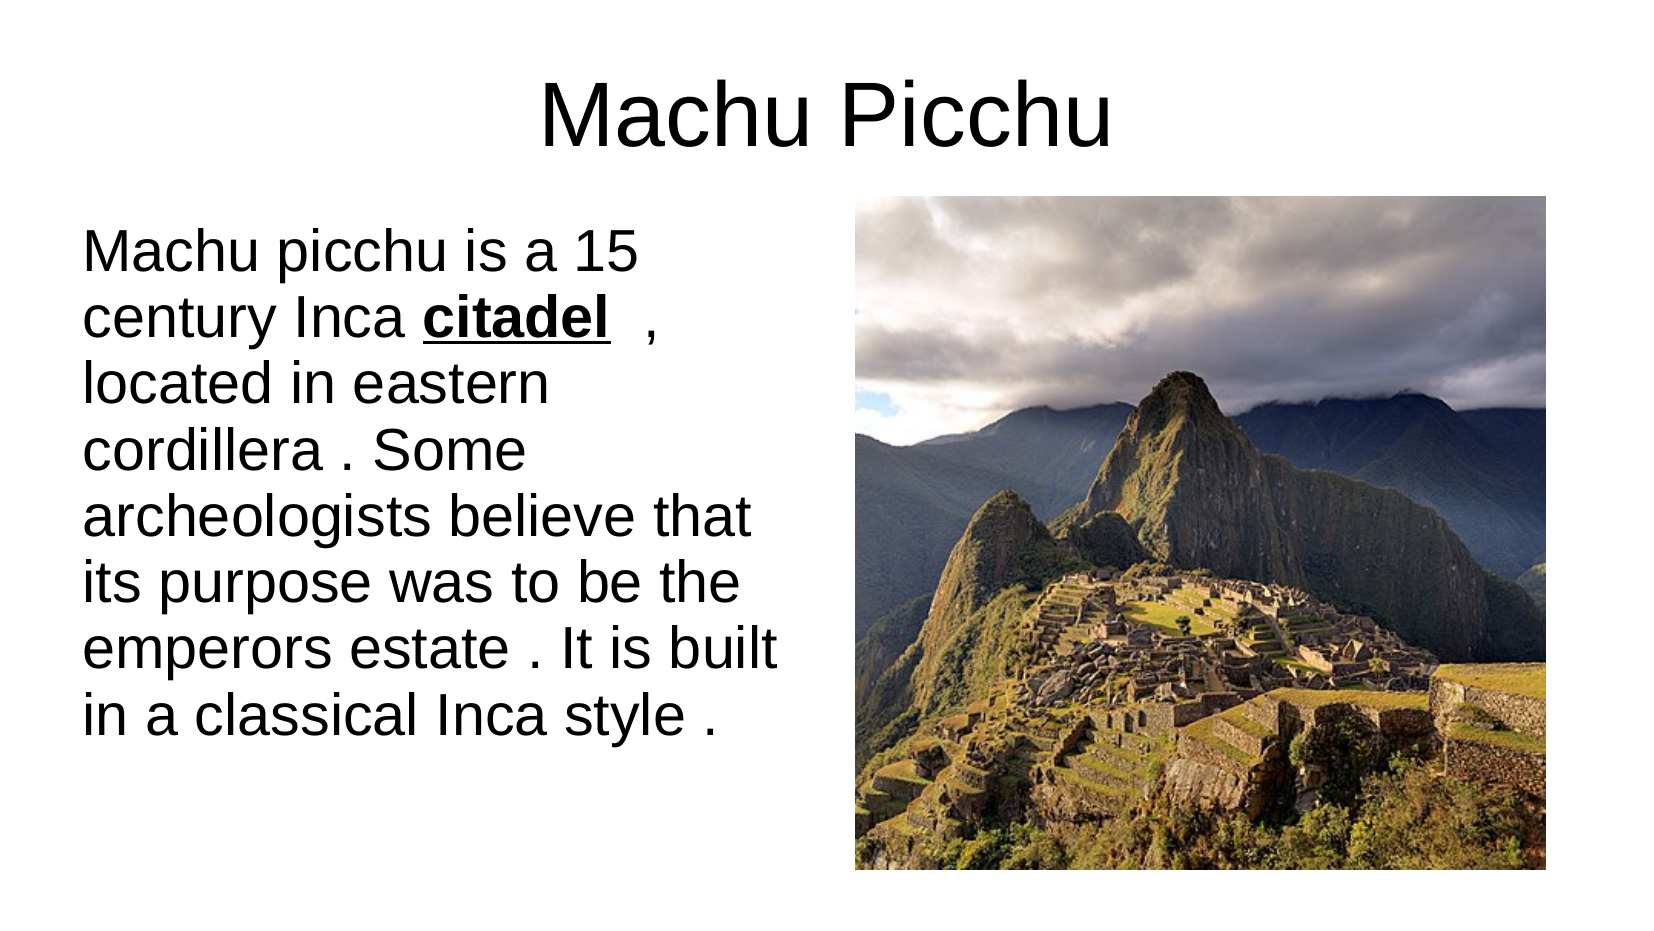

# Machu Picchu
Machu picchu is a 15 century Inca citadel , located in eastern cordillera . Some archeologists believe that its purpose was to be the emperors estate . It is built in a classical Inca style .